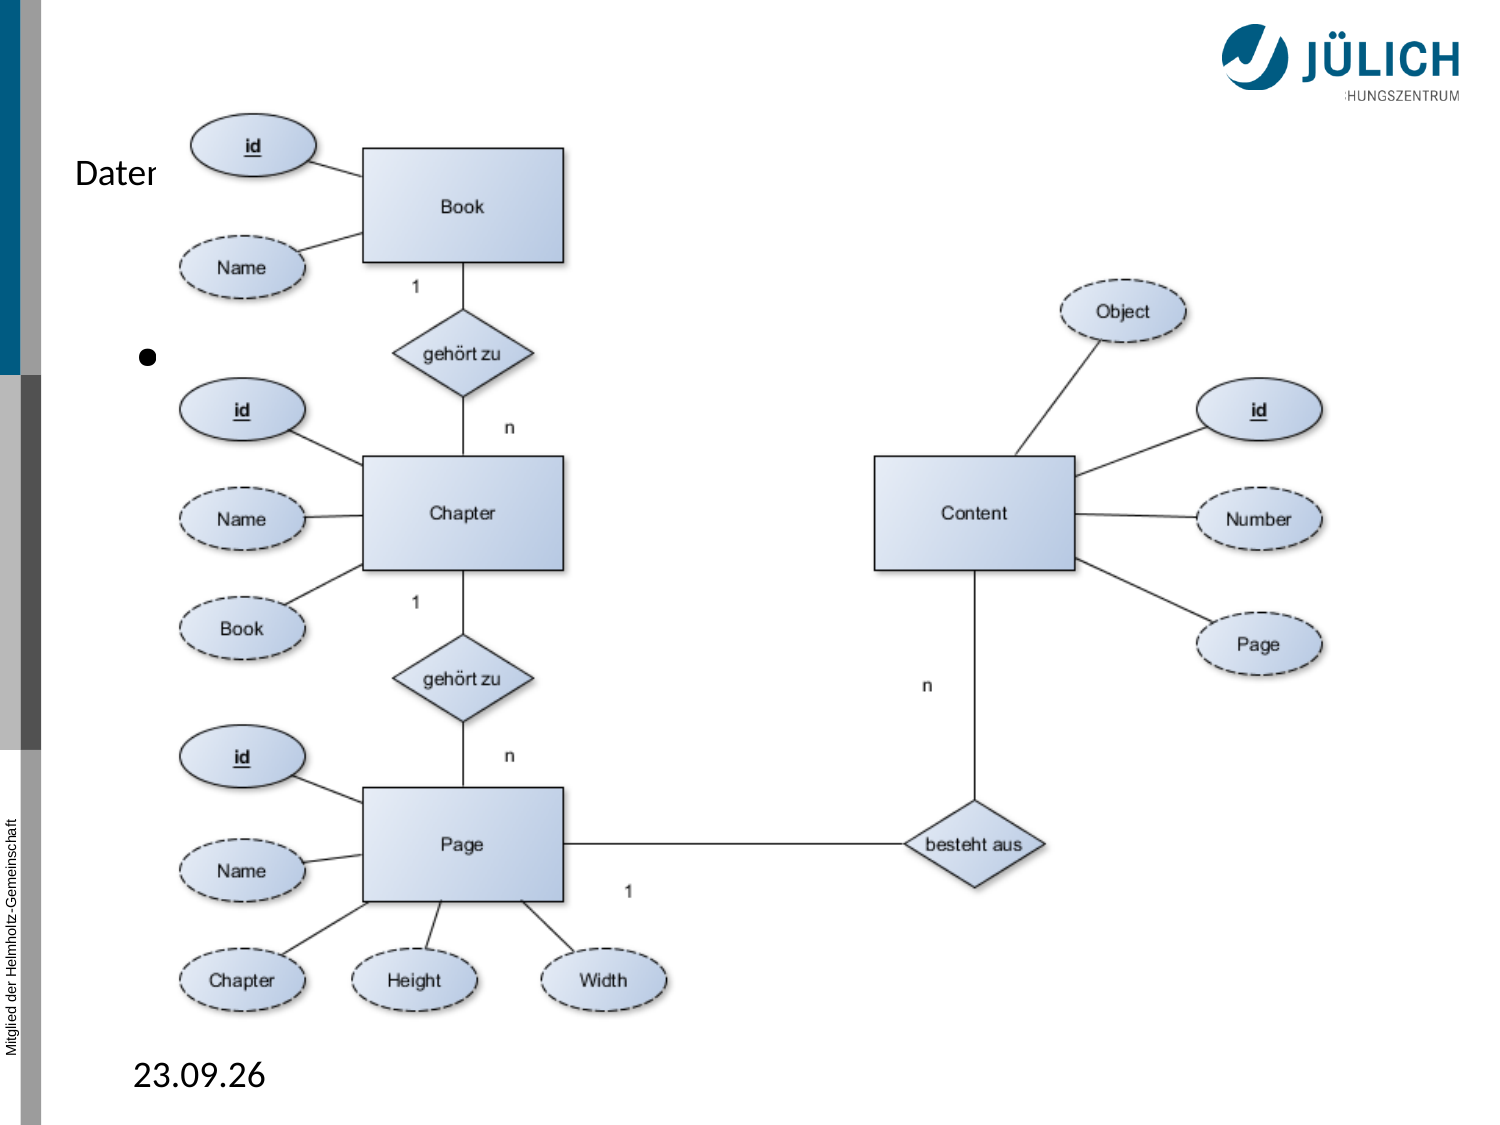

# Datenhaltung
Persistente Daten
MySql Datenbank
Content einer Seite wird serialisiert
Speicherung von Book, Chapter und Page anhand der Attribute
Löschen der Unterverzeichnisse über „ON DELETE CASCADE“